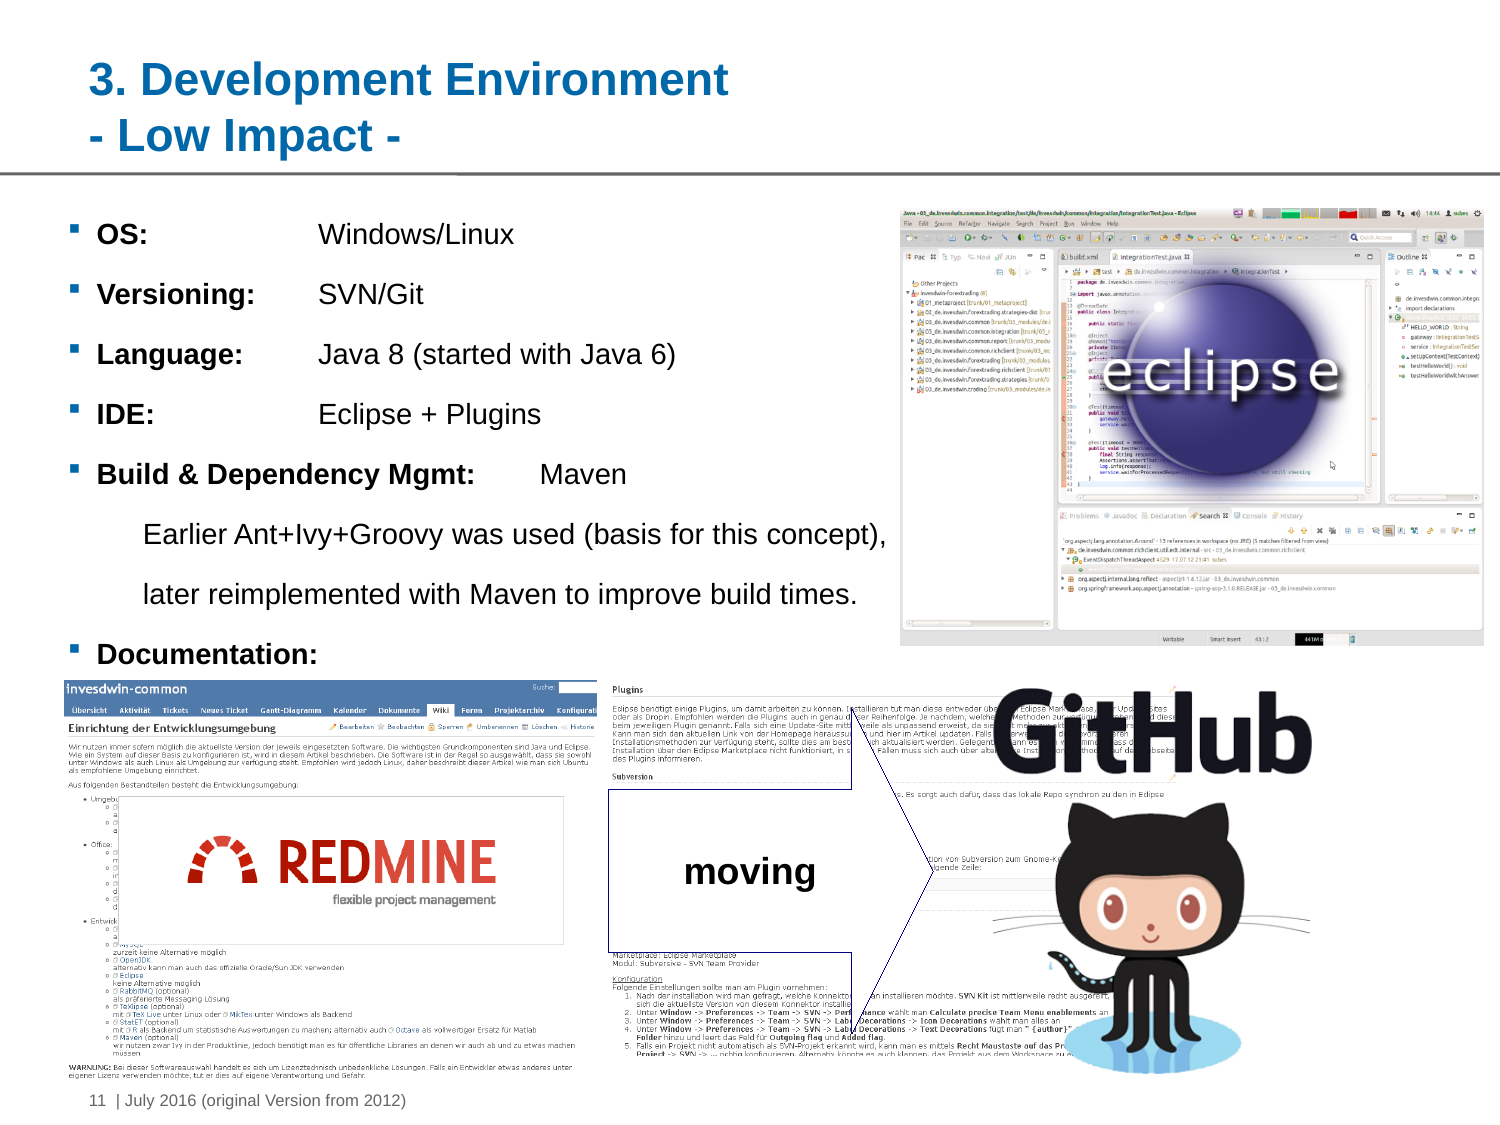

# 3. Development Environment - Low Impact -
OS: 			Windows/Linux
Versioning:	SVN/Git
Language:		Java 8 (started with Java 6)
IDE: 			Eclipse + Plugins
Build & Dependency Mgmt: 	Maven
Earlier Ant+Ivy+Groovy was used (basis for this concept),
later reimplemented with Maven to improve build times.
Documentation:
moving